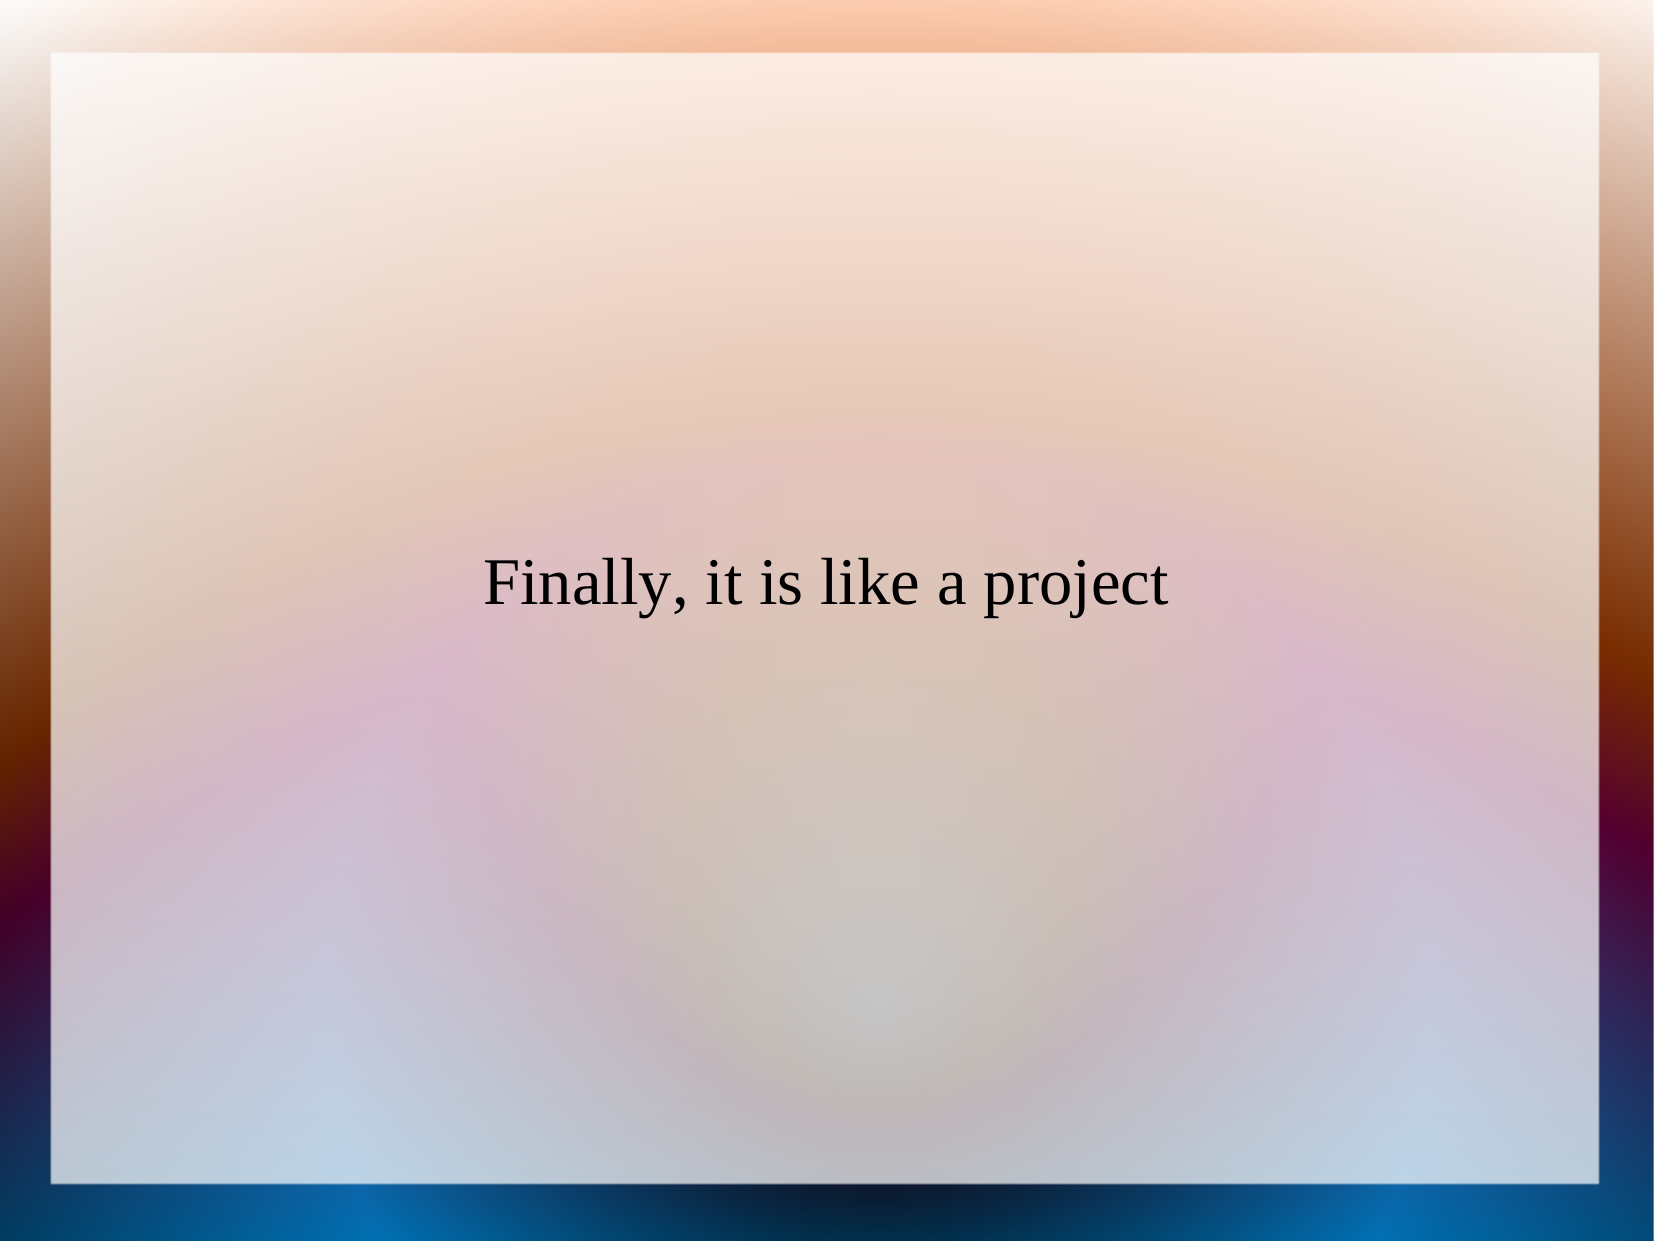

# Finally, it is like a project